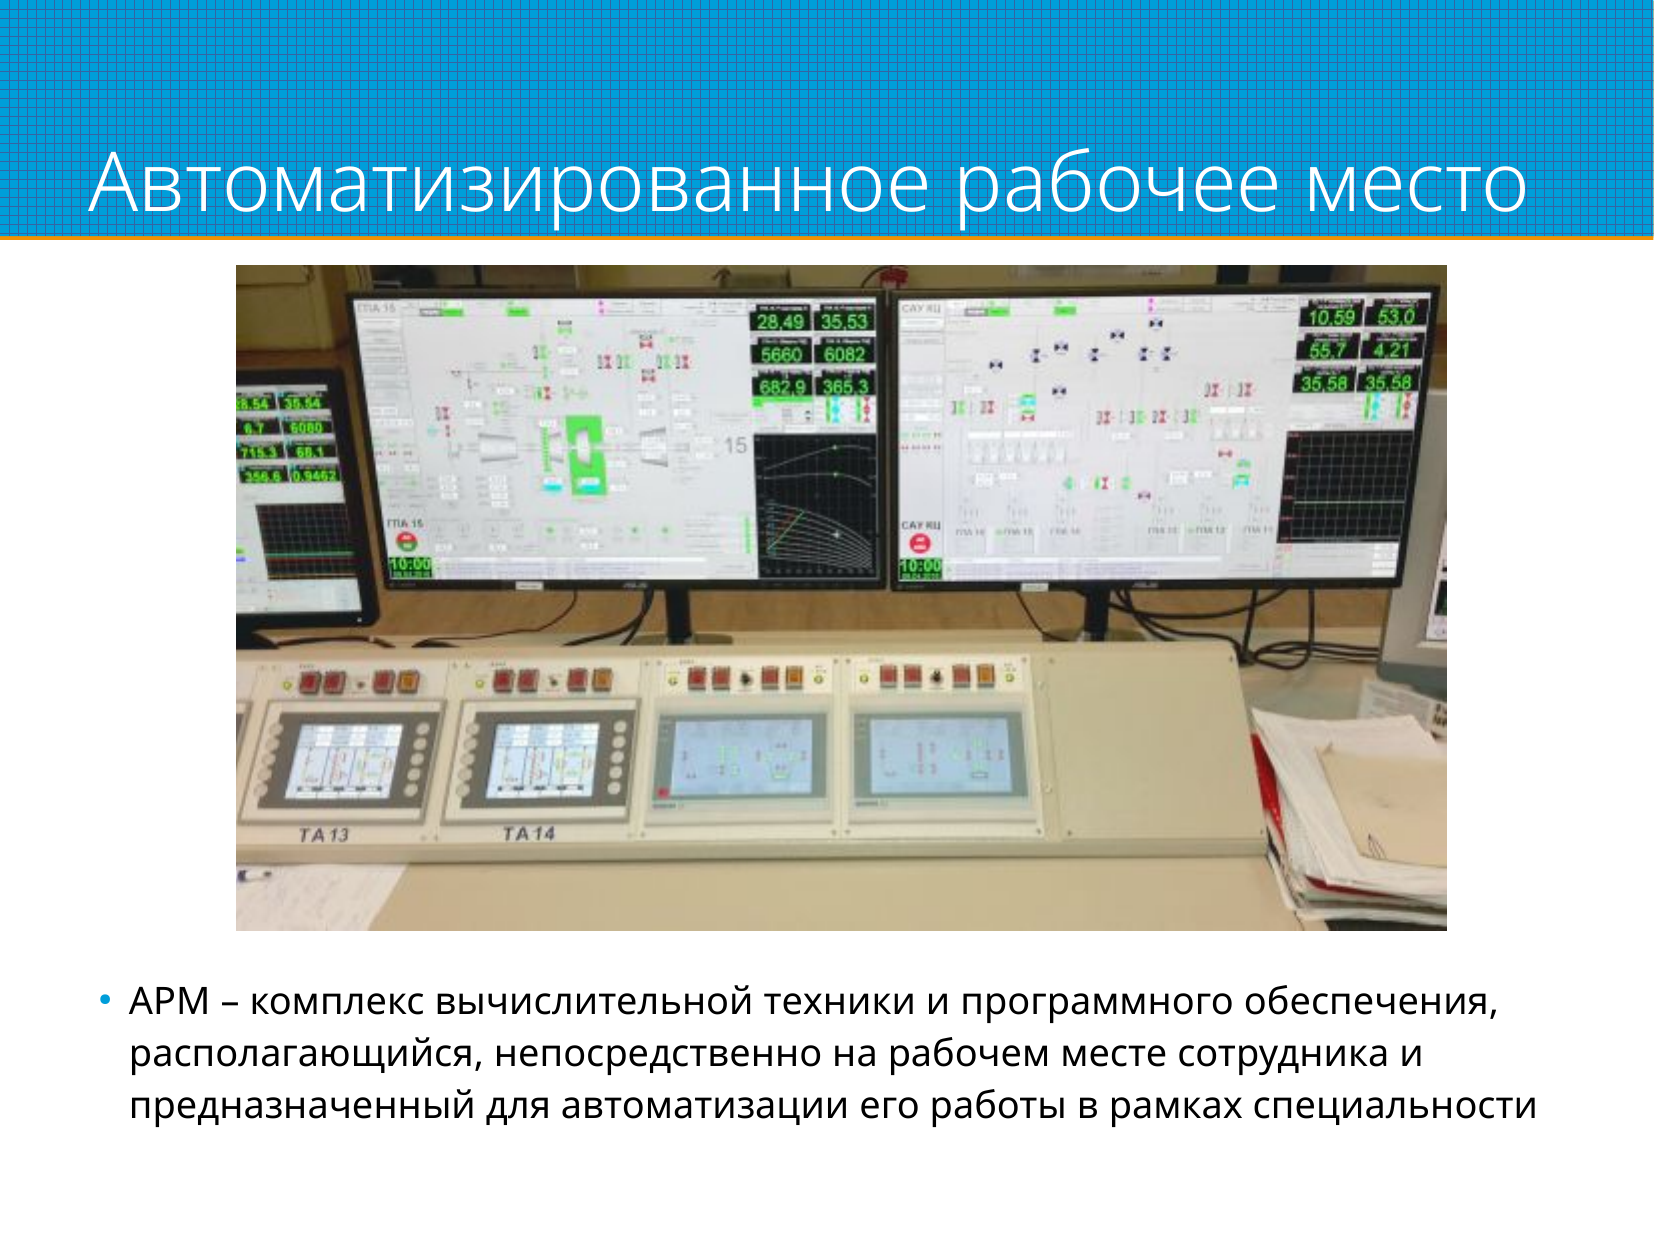

# Автоматизированное рабочее место
АРМ – комплекс вычислительной техники и программного обеспечения, располагающийся, непосредственно на рабочем месте сотрудника и предназначенный для автоматизации его работы в рамках специальности